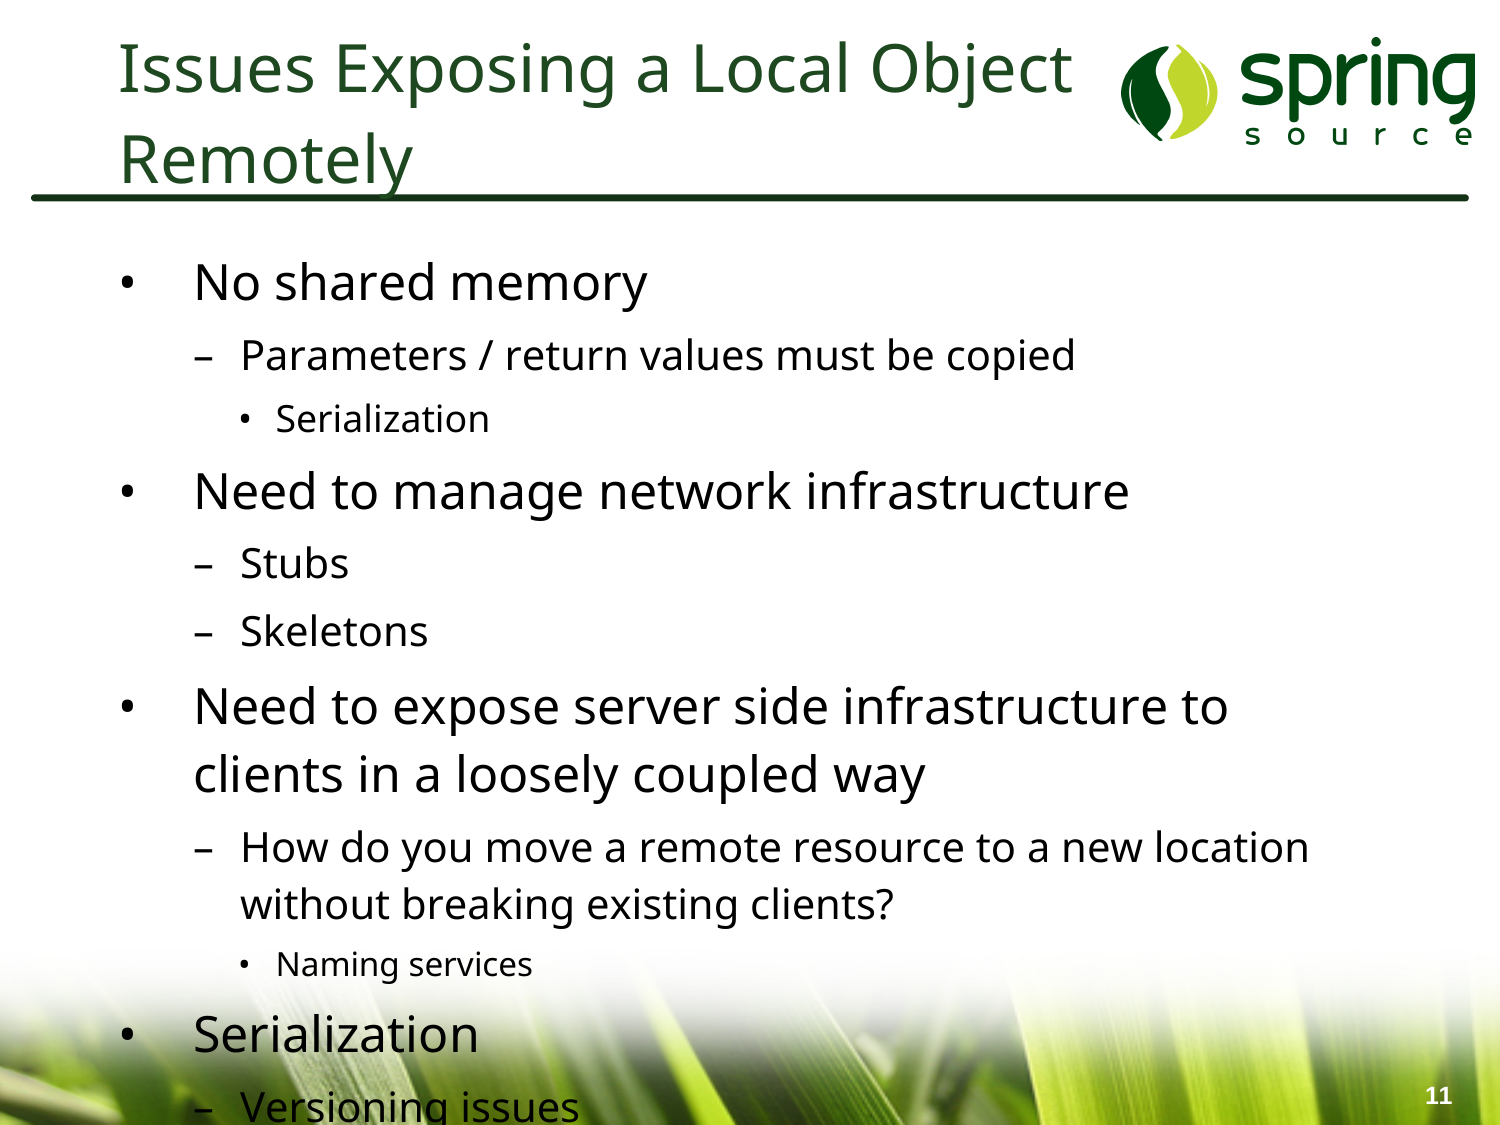

# Issues Exposing a Local Object Remotely
No shared memory
Parameters / return values must be copied
Serialization
Need to manage network infrastructure
Stubs
Skeletons
Need to expose server side infrastructure to clients in a loosely coupled way
How do you move a remote resource to a new location without breaking existing clients?
Naming services
Serialization
Versioning issues